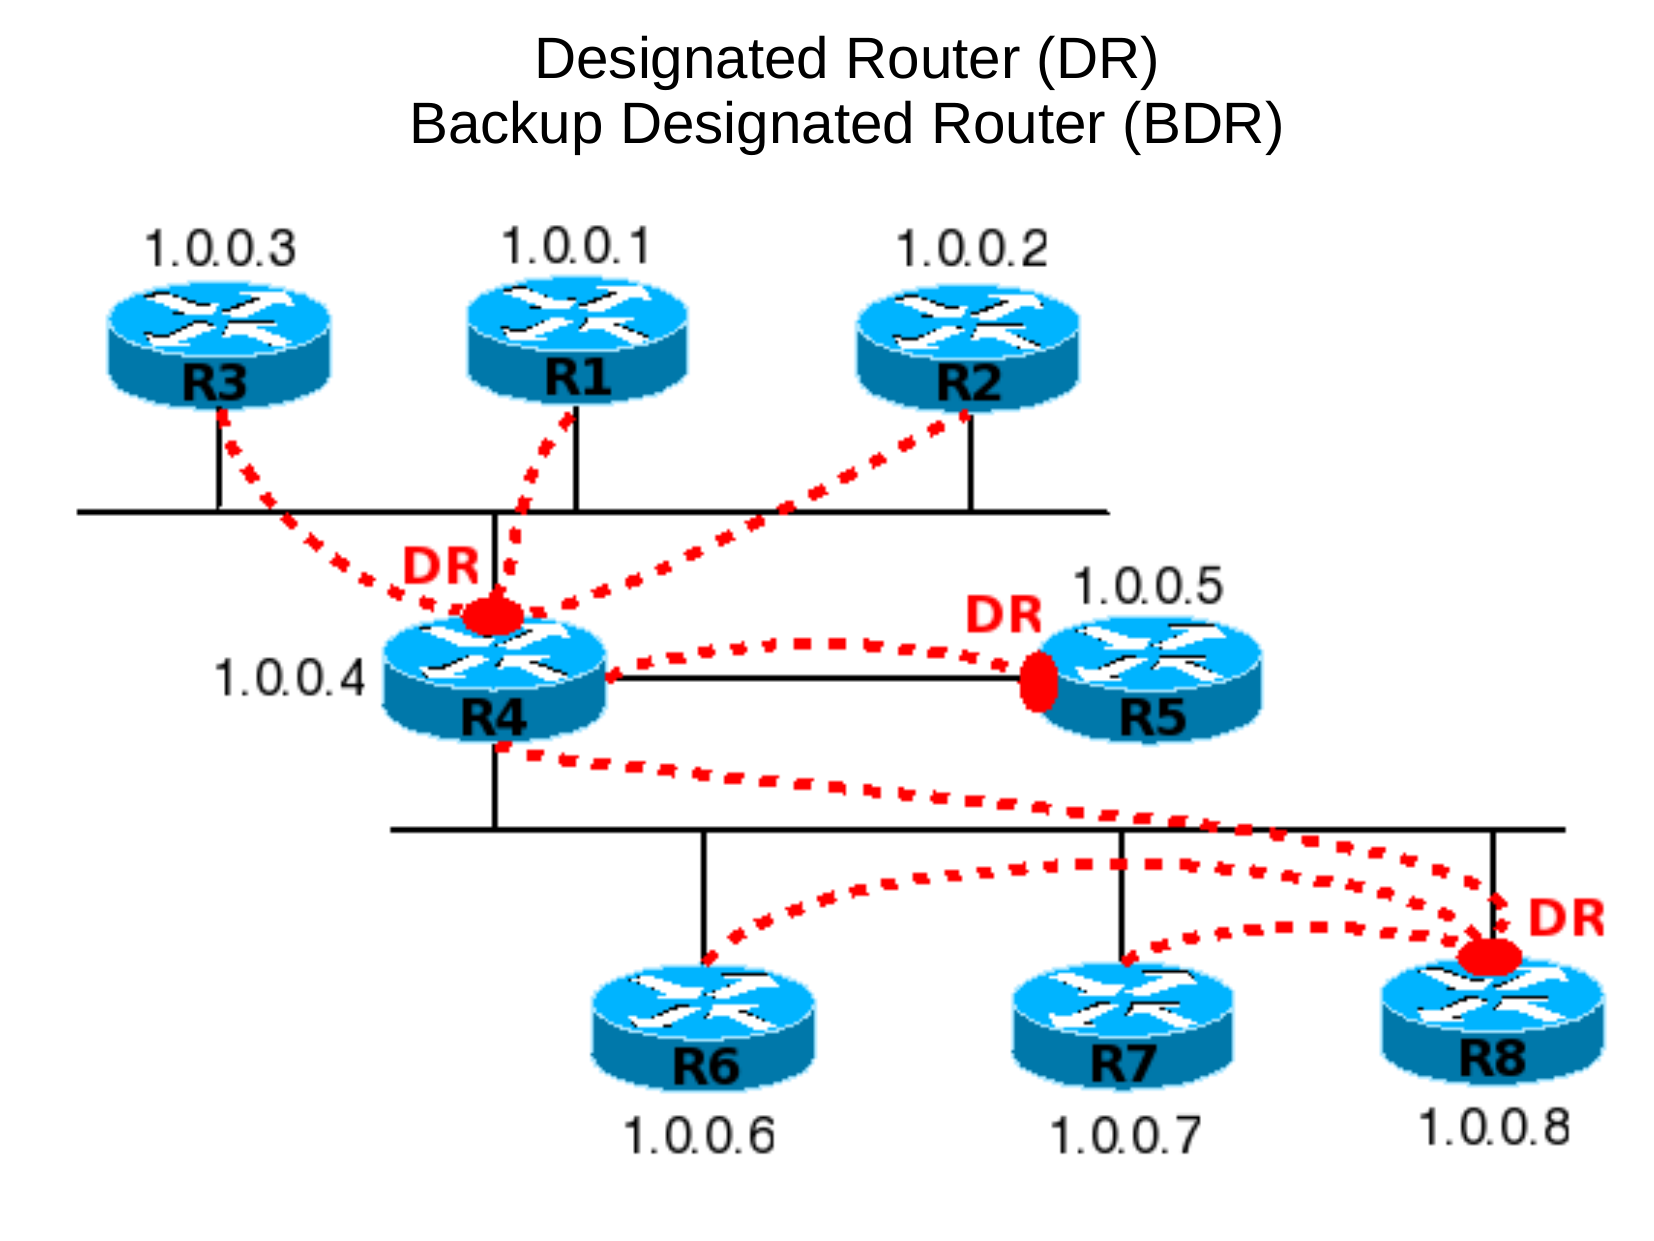

# Designated Router (DR) Backup Designated Router (BDR)